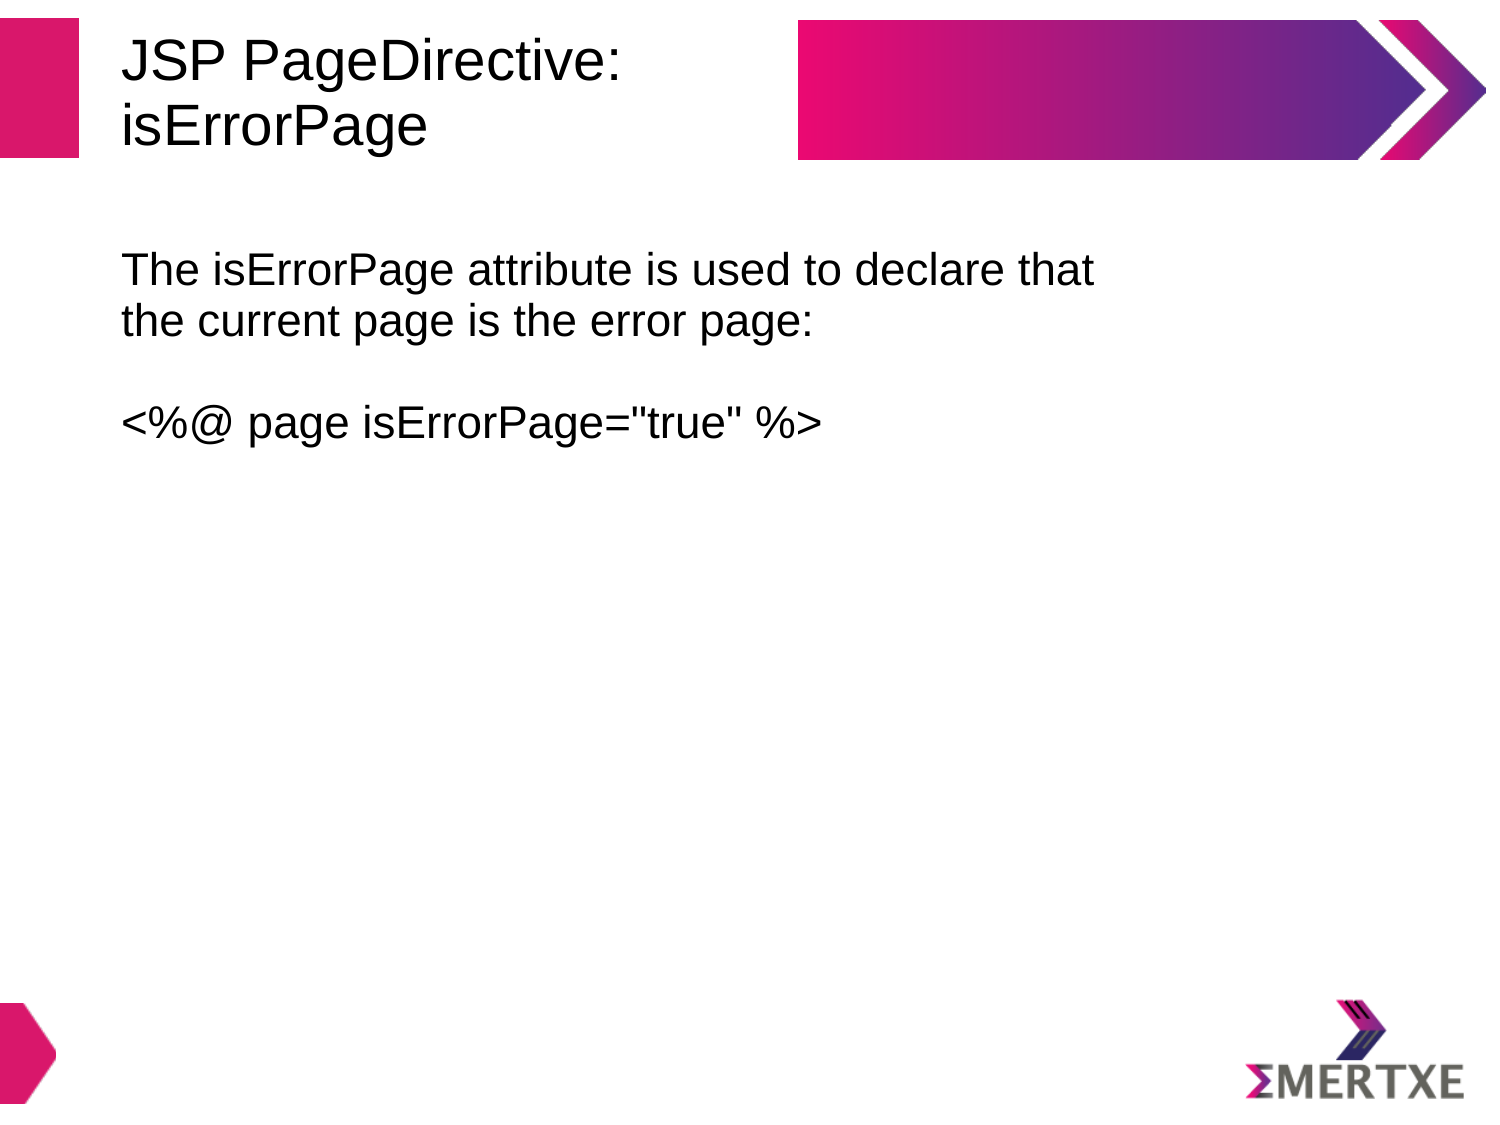

JSP PageDirective:
isErrorPage
The isErrorPage attribute is used to declare that the current page is the error page:
<%@ page isErrorPage="true" %>